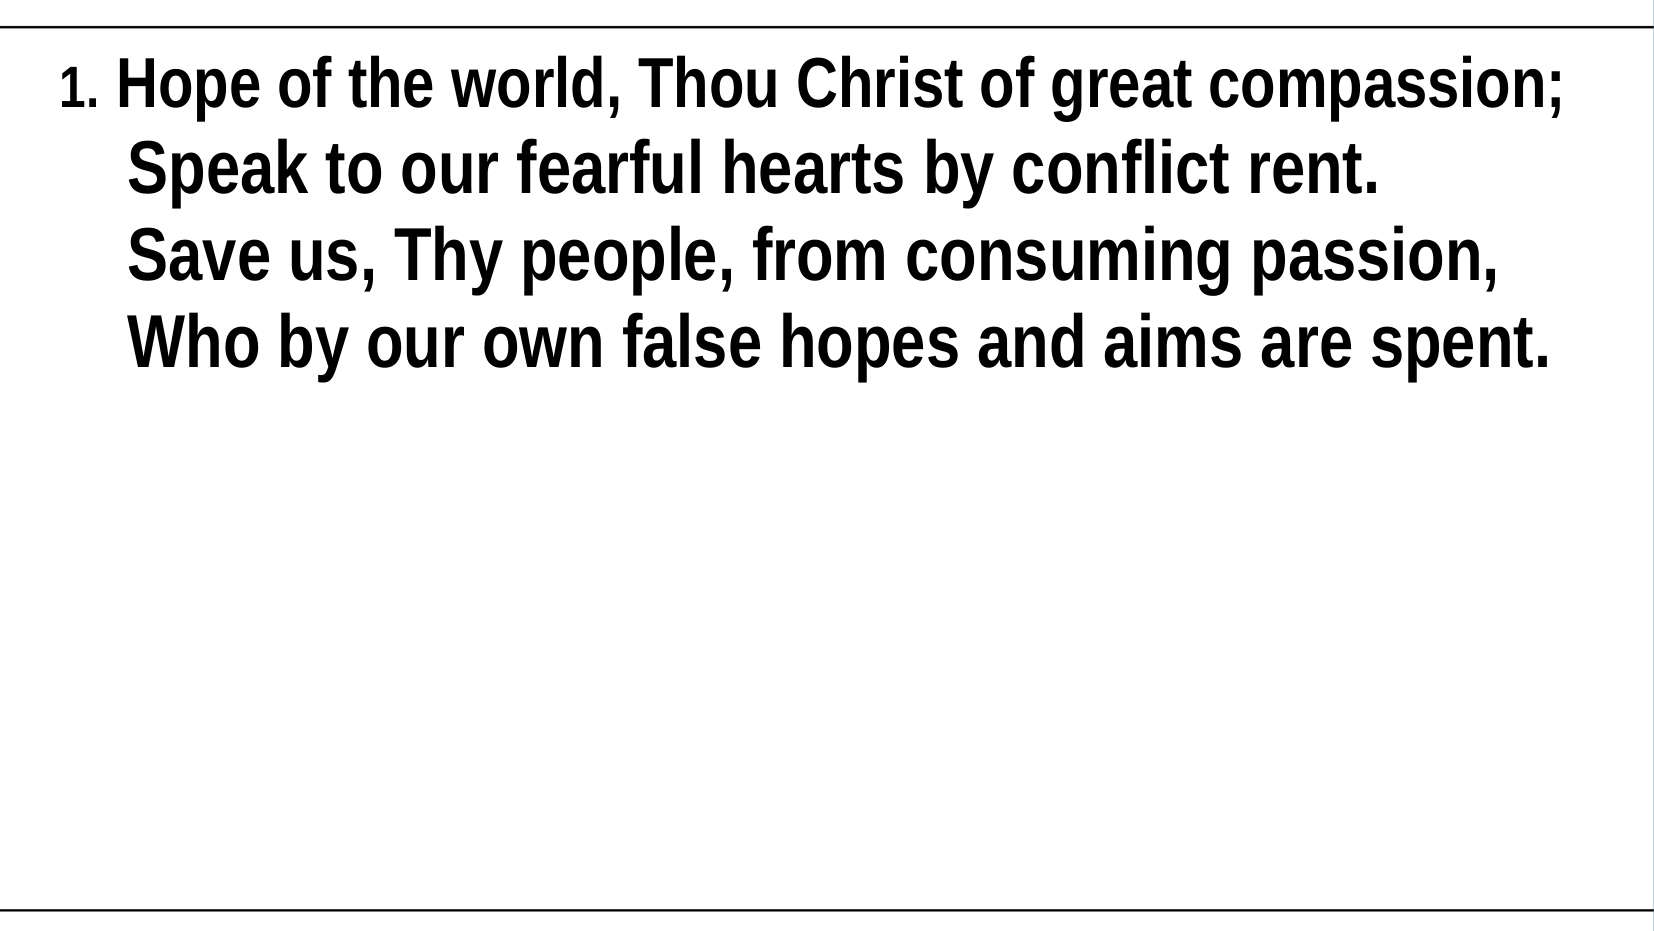

1. Hope of the world, Thou Christ of great compassion;
 Speak to our fearful hearts by conflict rent.
 Save us, Thy people, from consuming passion,
 Who by our own false hopes and aims are spent.